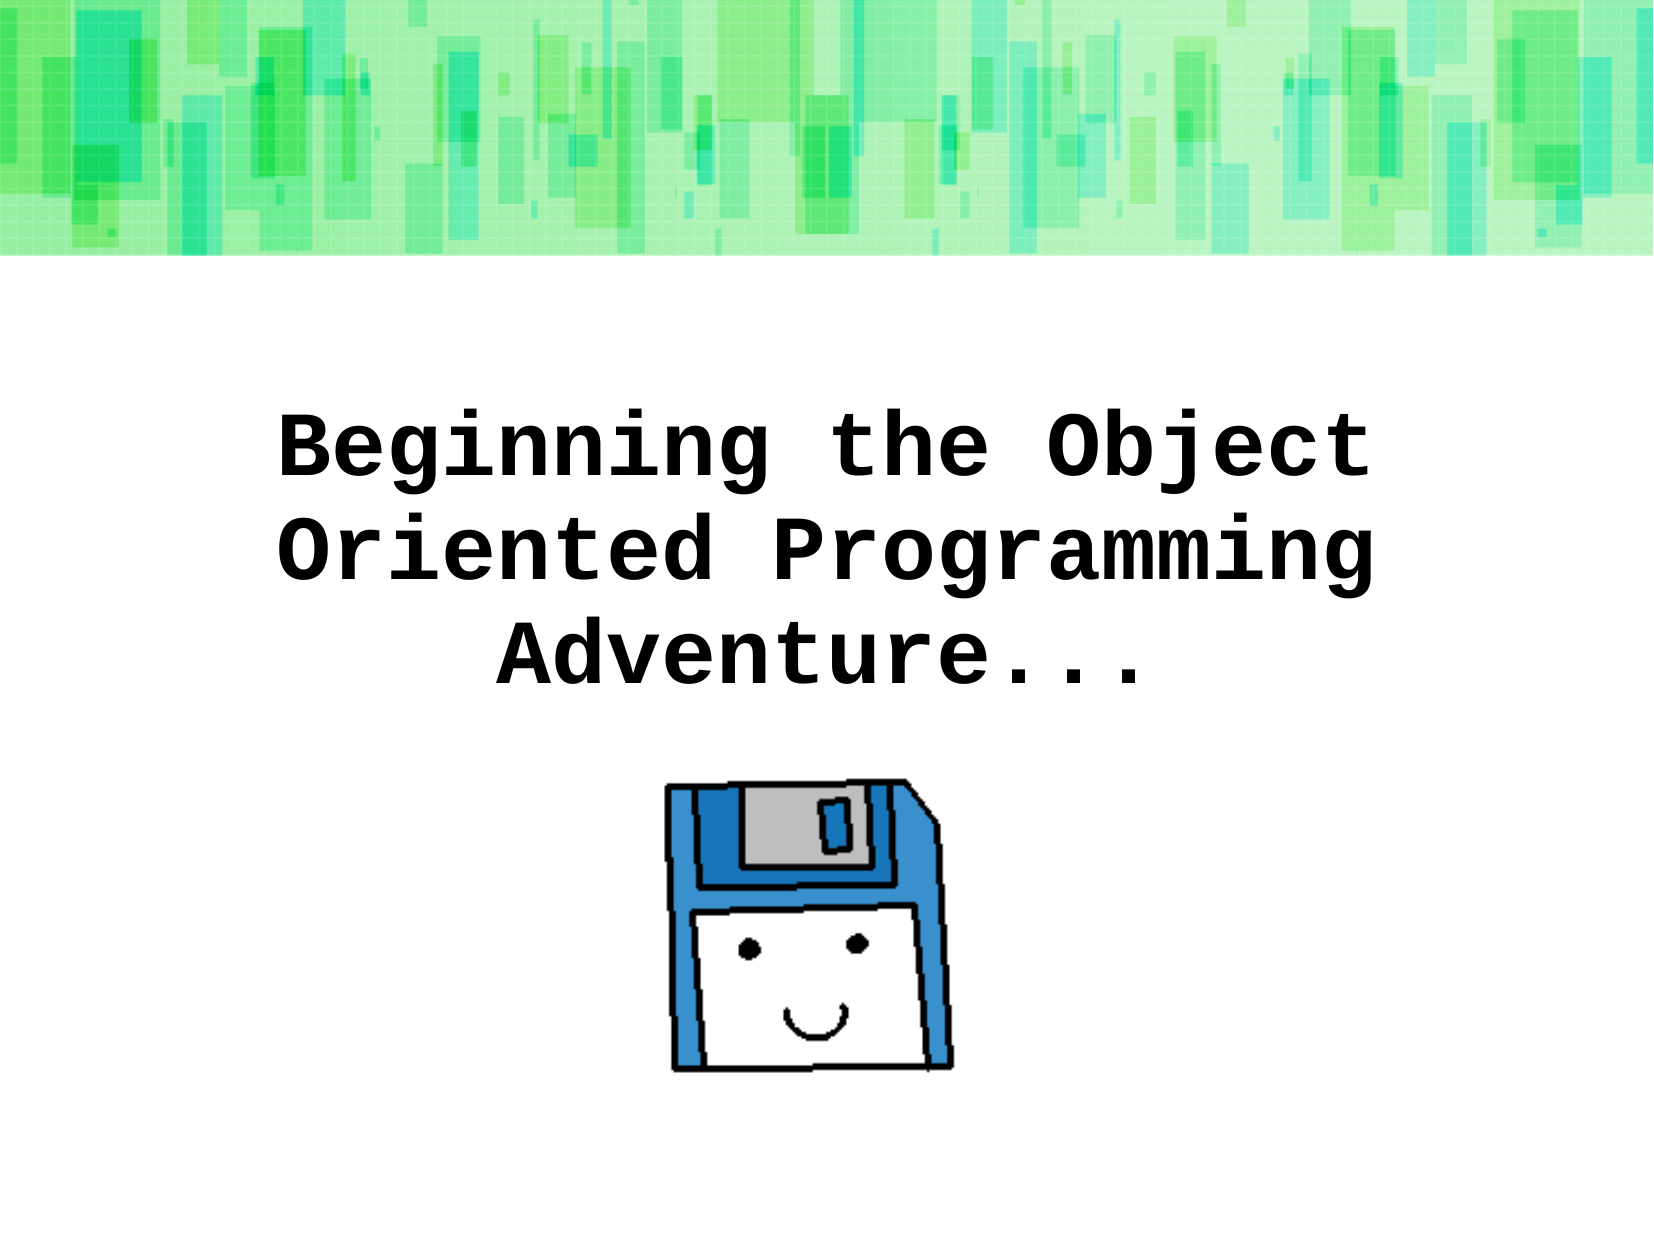

# Beginning the Object Oriented Programming Adventure...